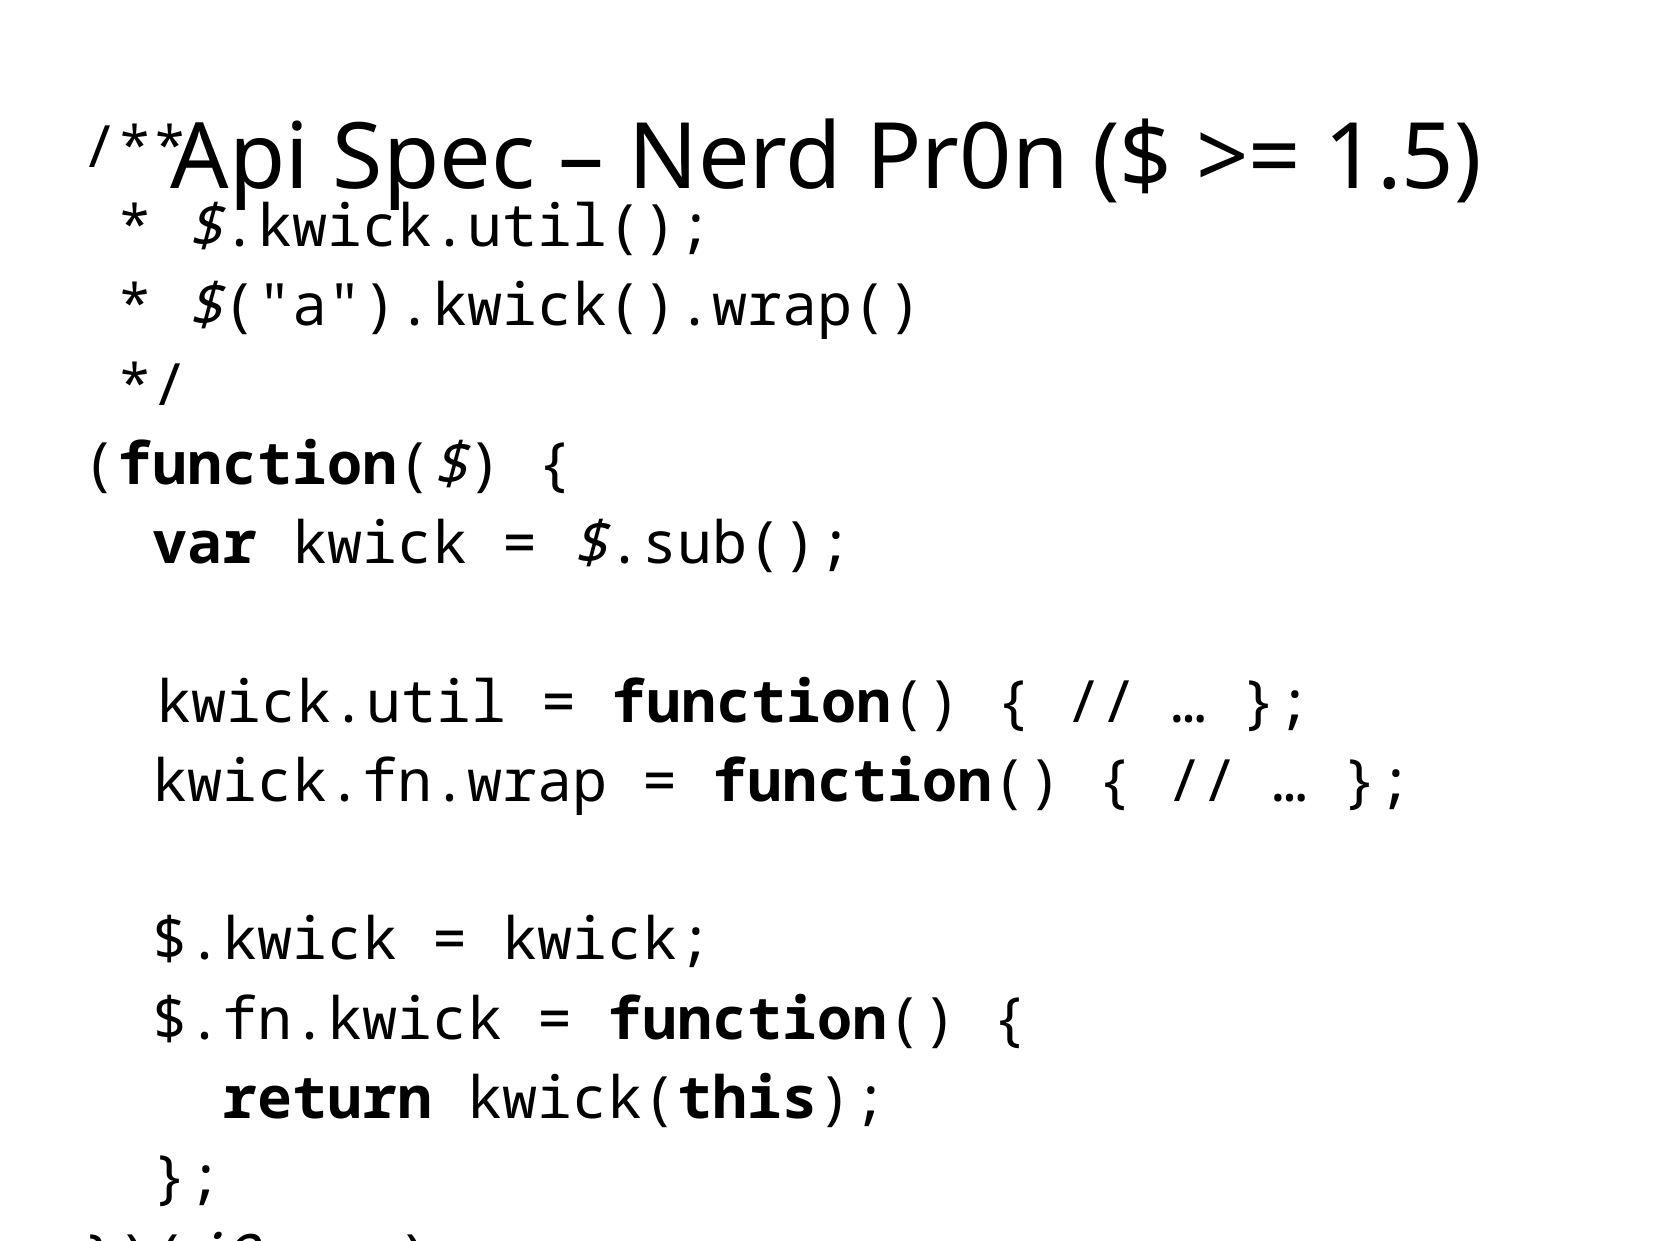

# Api Spec – Nerd Pr0n ($ >= 1.5)
/**
 * $.kwick.util();
 * $("a").kwick().wrap()
 */
(function($) {
 var kwick = $.sub();
	kwick.util = function() { // … };
 kwick.fn.wrap = function() { // … };
 $.kwick = kwick;
 $.fn.kwick = function() {
 return kwick(this);
 };
})(jQuery)